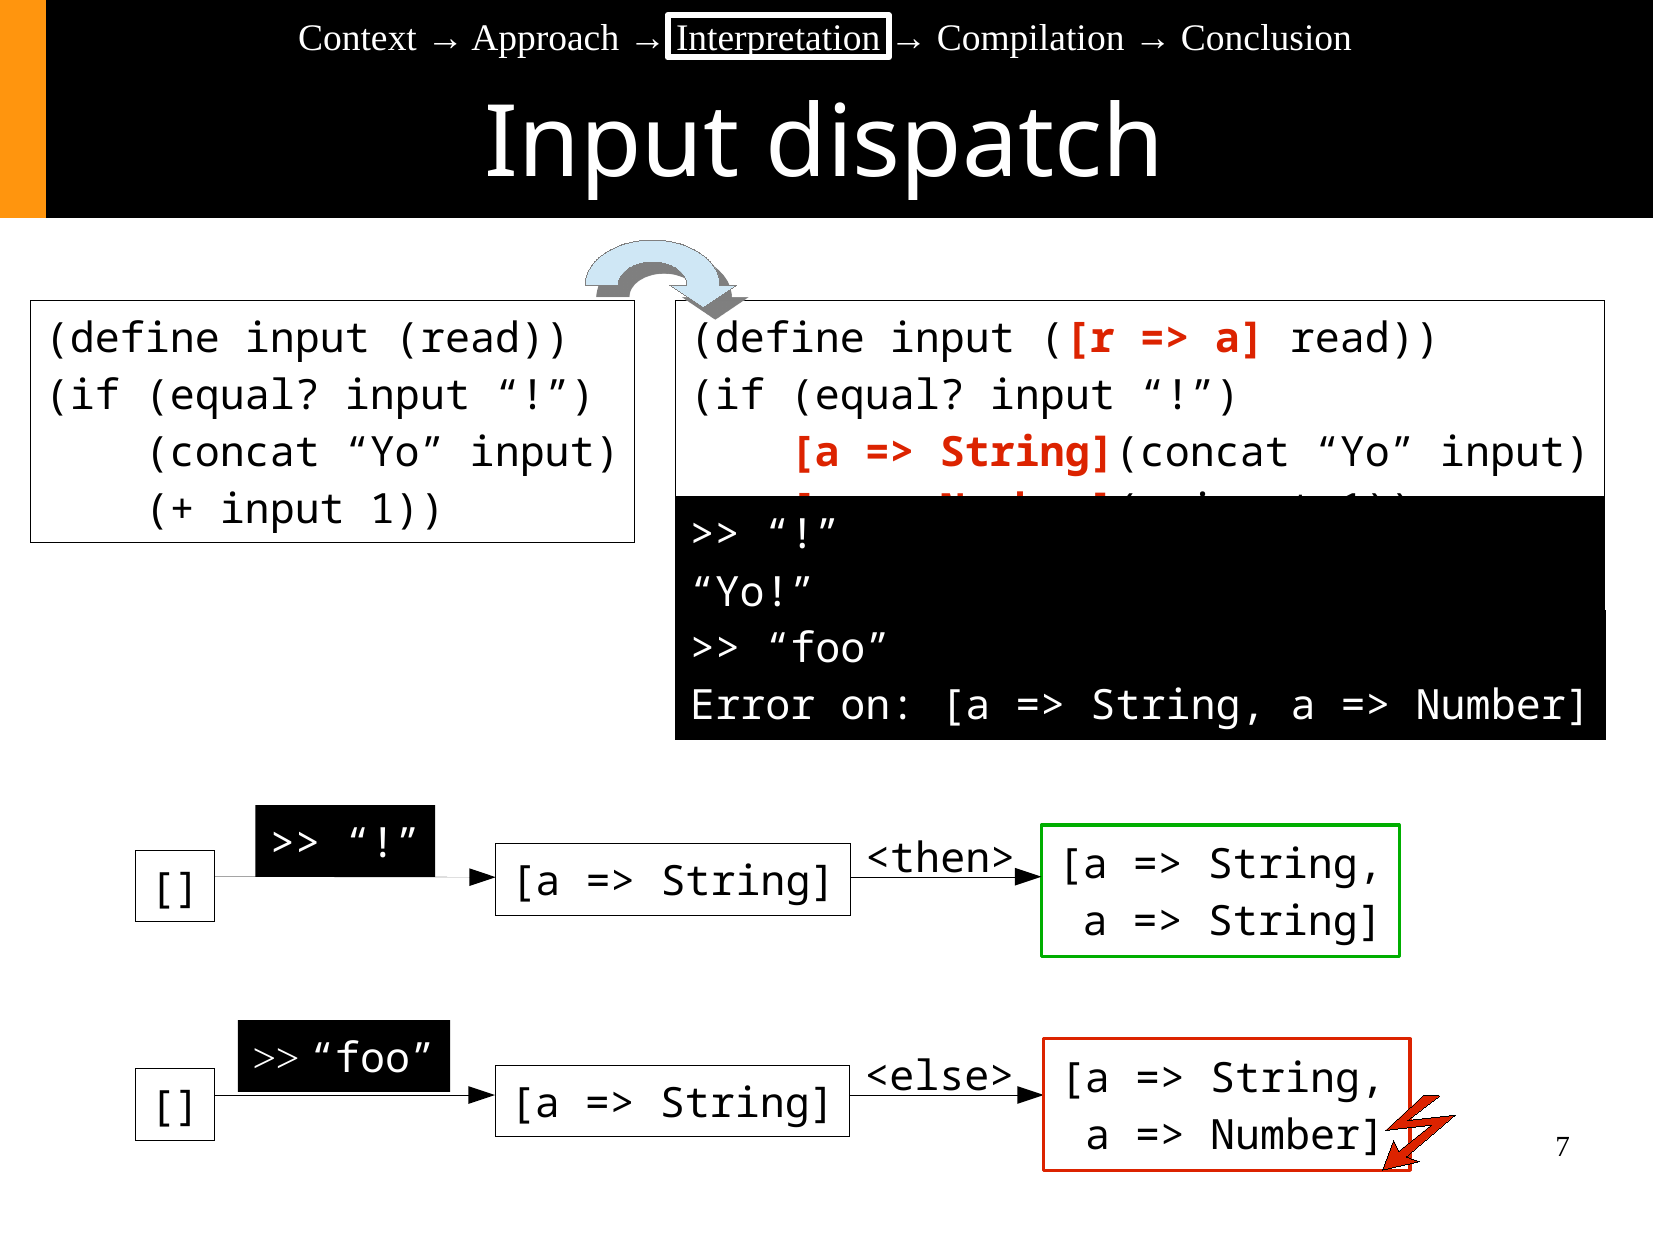

# Input dispatch
(define input (read))
(if (equal? input “!”)
 (concat “Yo” input)
 (+ input 1))
(define input ([r => a] read))
(if (equal? input “!”)
 [a => String](concat “Yo” input)
 [a => Number](+ input 1))
>> “!”
“Yo!”
>> “foo”
Error on: [a => String, a => Number]
>> “!”
<then>
[a => String,
 a => String]
[a => String]
[]
>> “foo”
<else>
[a => String,
 a => Number]
[a => String]
[]
7